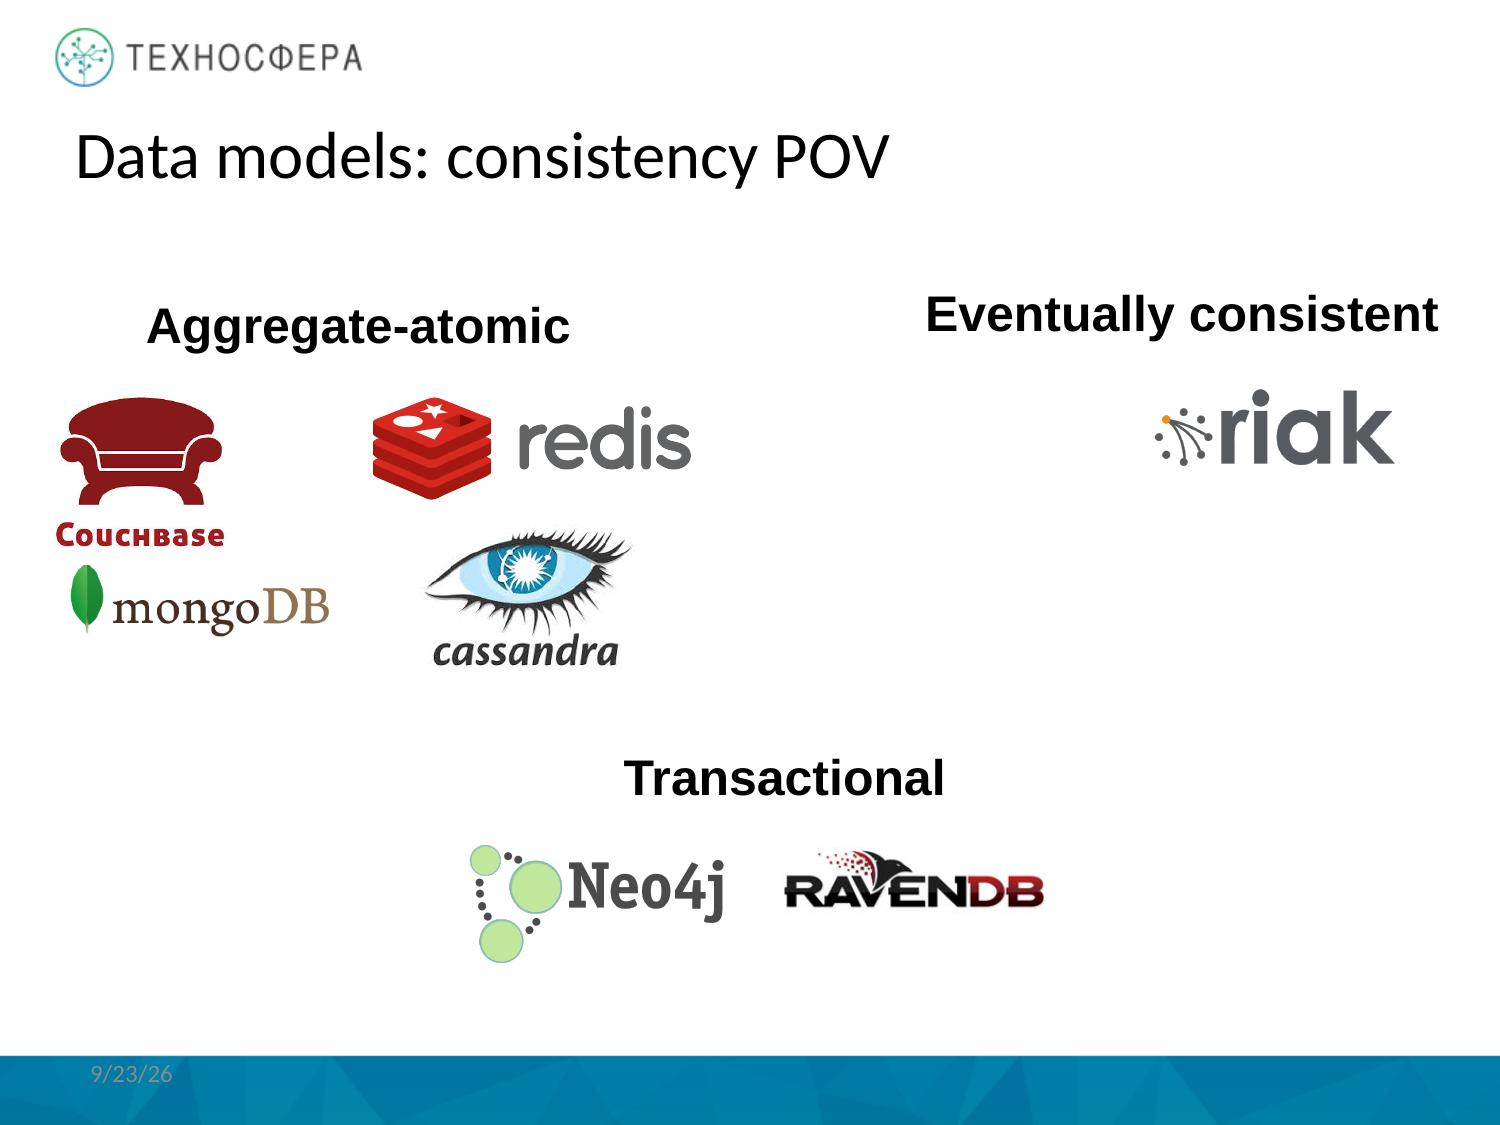

# Data models: consistency POV
Eventually consistent
Aggregate-atomic
Transactional